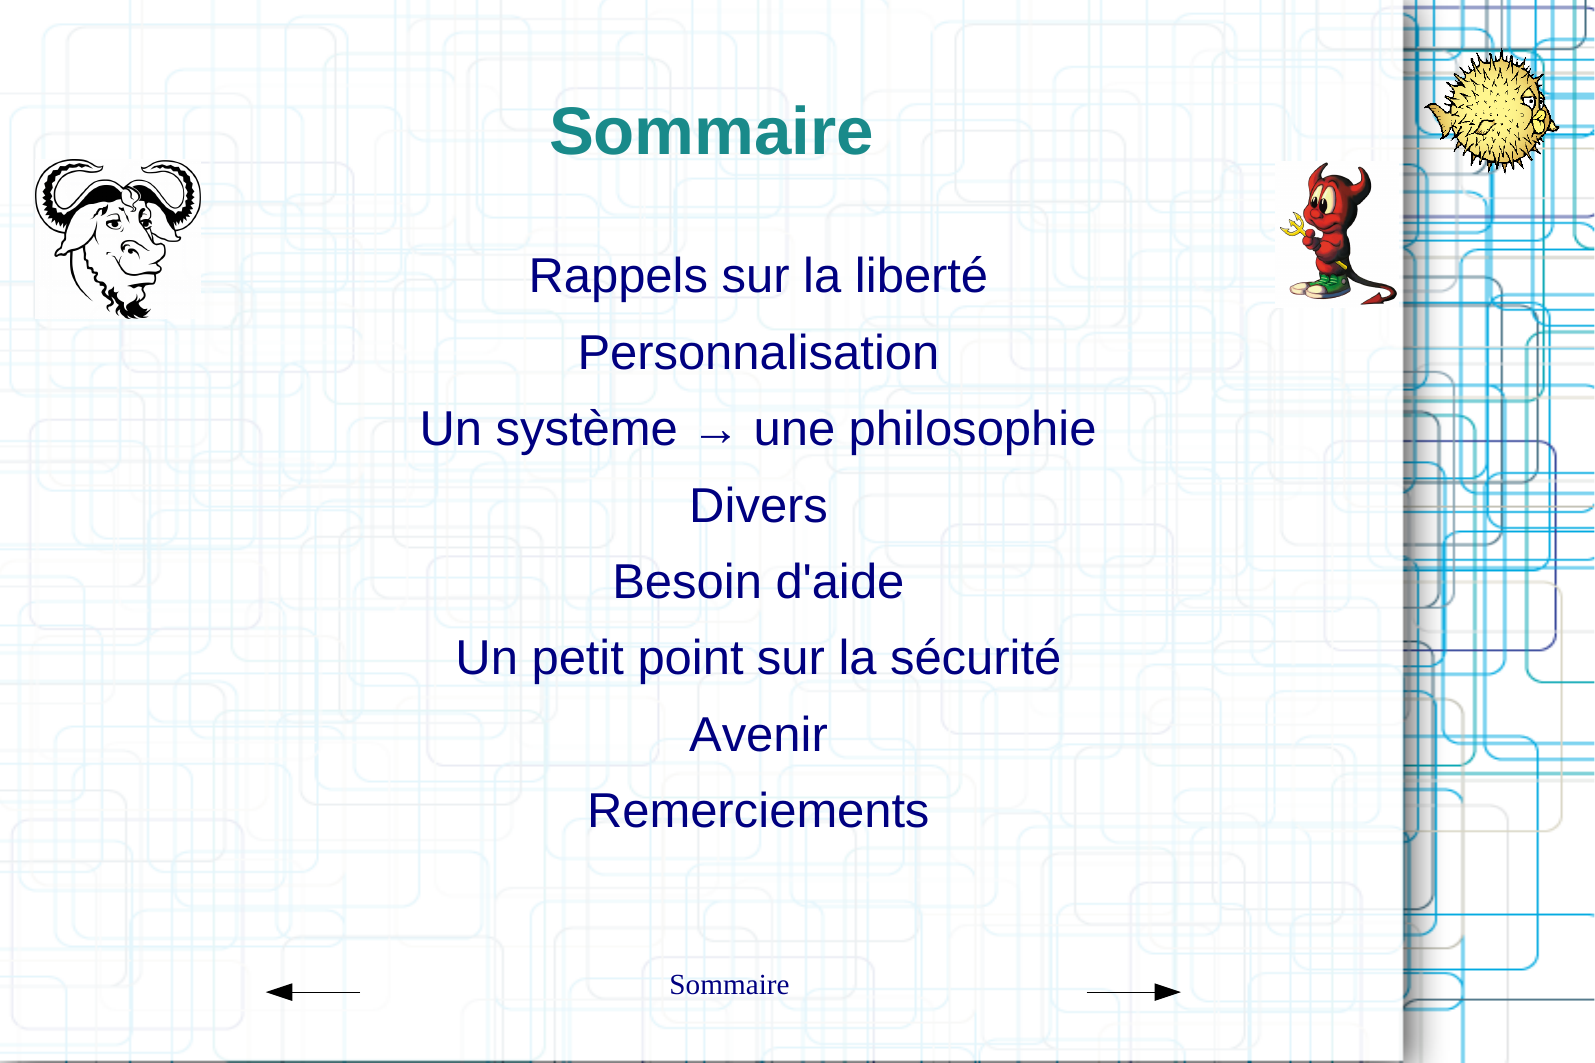

# Sommaire
Rappels sur la liberté
Personnalisation
Un système → une philosophie
Divers
Besoin d'aide
Un petit point sur la sécurité
Avenir
Remerciements